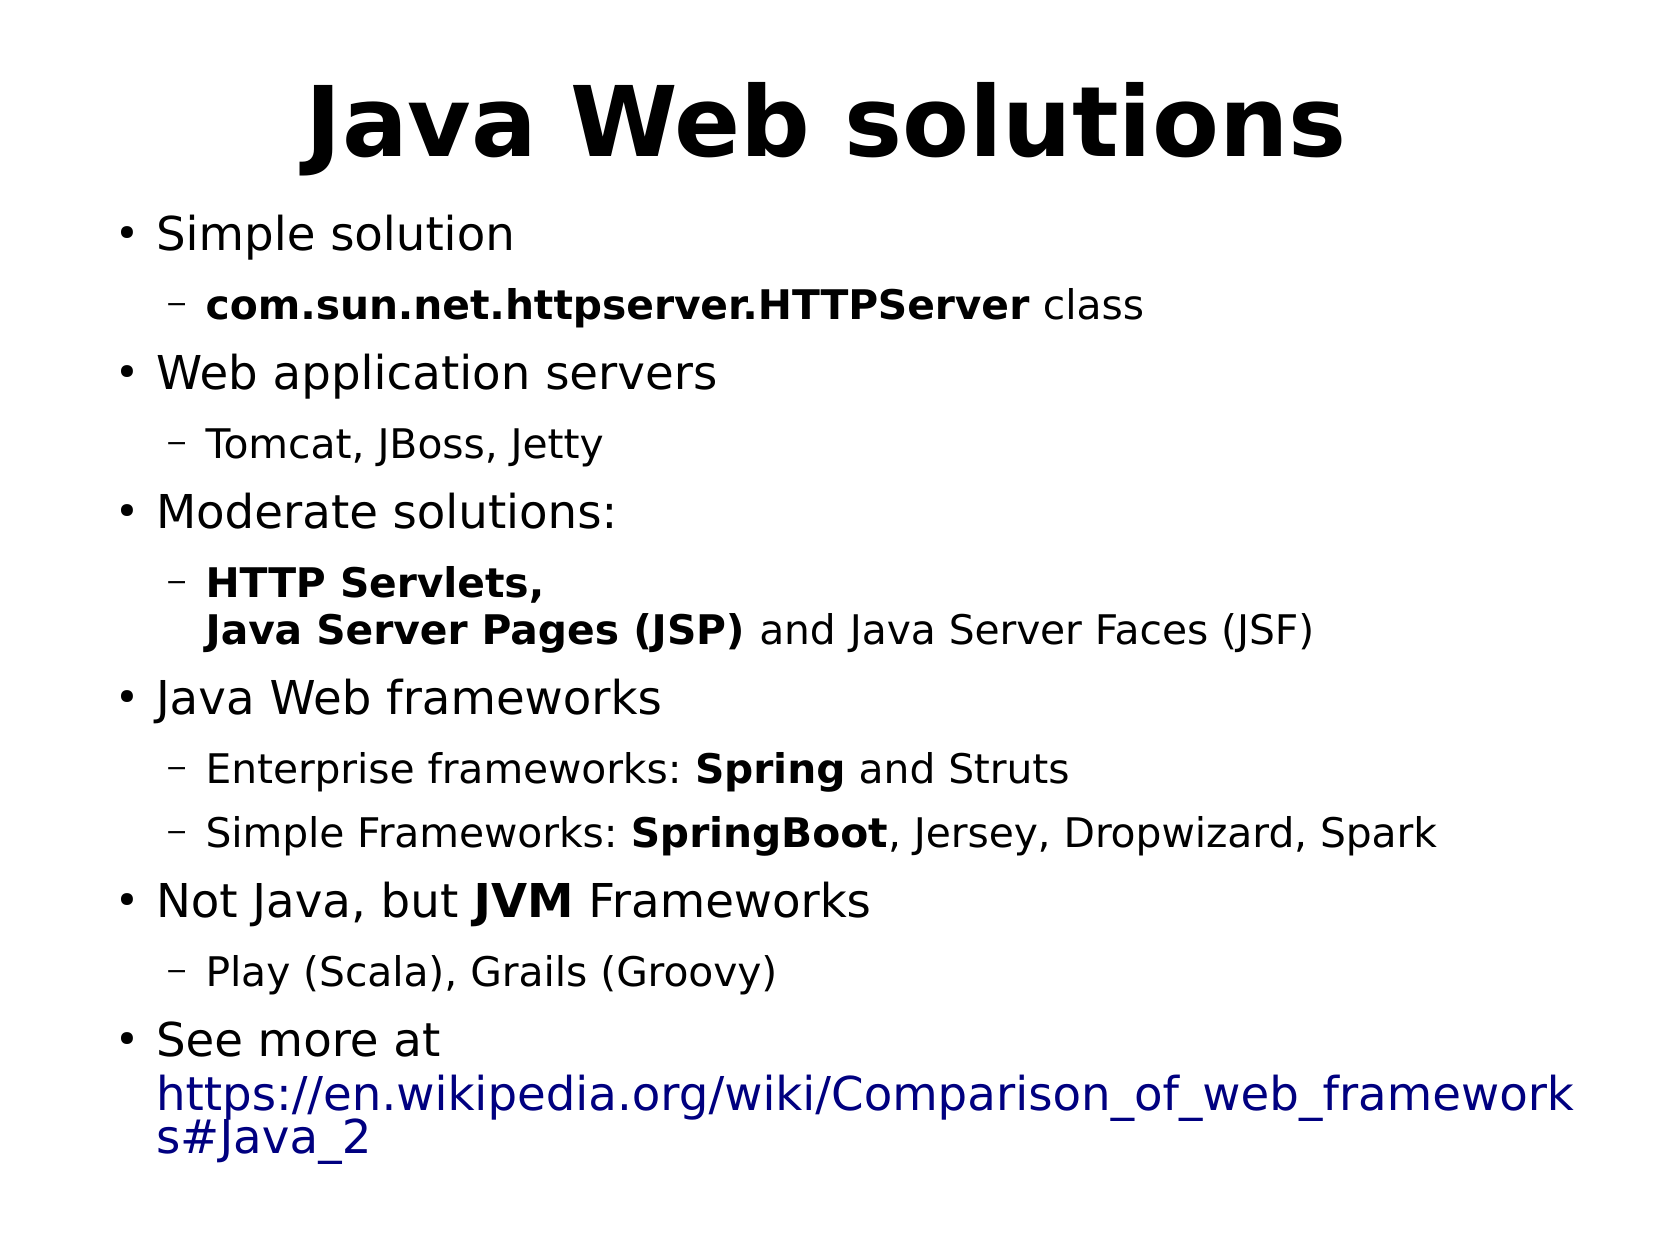

# Java Web solutions
Simple solution
com.sun.net.httpserver.HTTPServer class
Web application servers
Tomcat, JBoss, Jetty
Moderate solutions:
HTTP Servlets,
Java Server Pages (JSP) and Java Server Faces (JSF)
Java Web frameworks
Enterprise frameworks: Spring and Struts
Simple Frameworks: SpringBoot, Jersey, Dropwizard, Spark
Not Java, but JVM Frameworks
Play (Scala), Grails (Groovy)
See more at https://en.wikipedia.org/wiki/Comparison_of_web_frameworks#Java_2